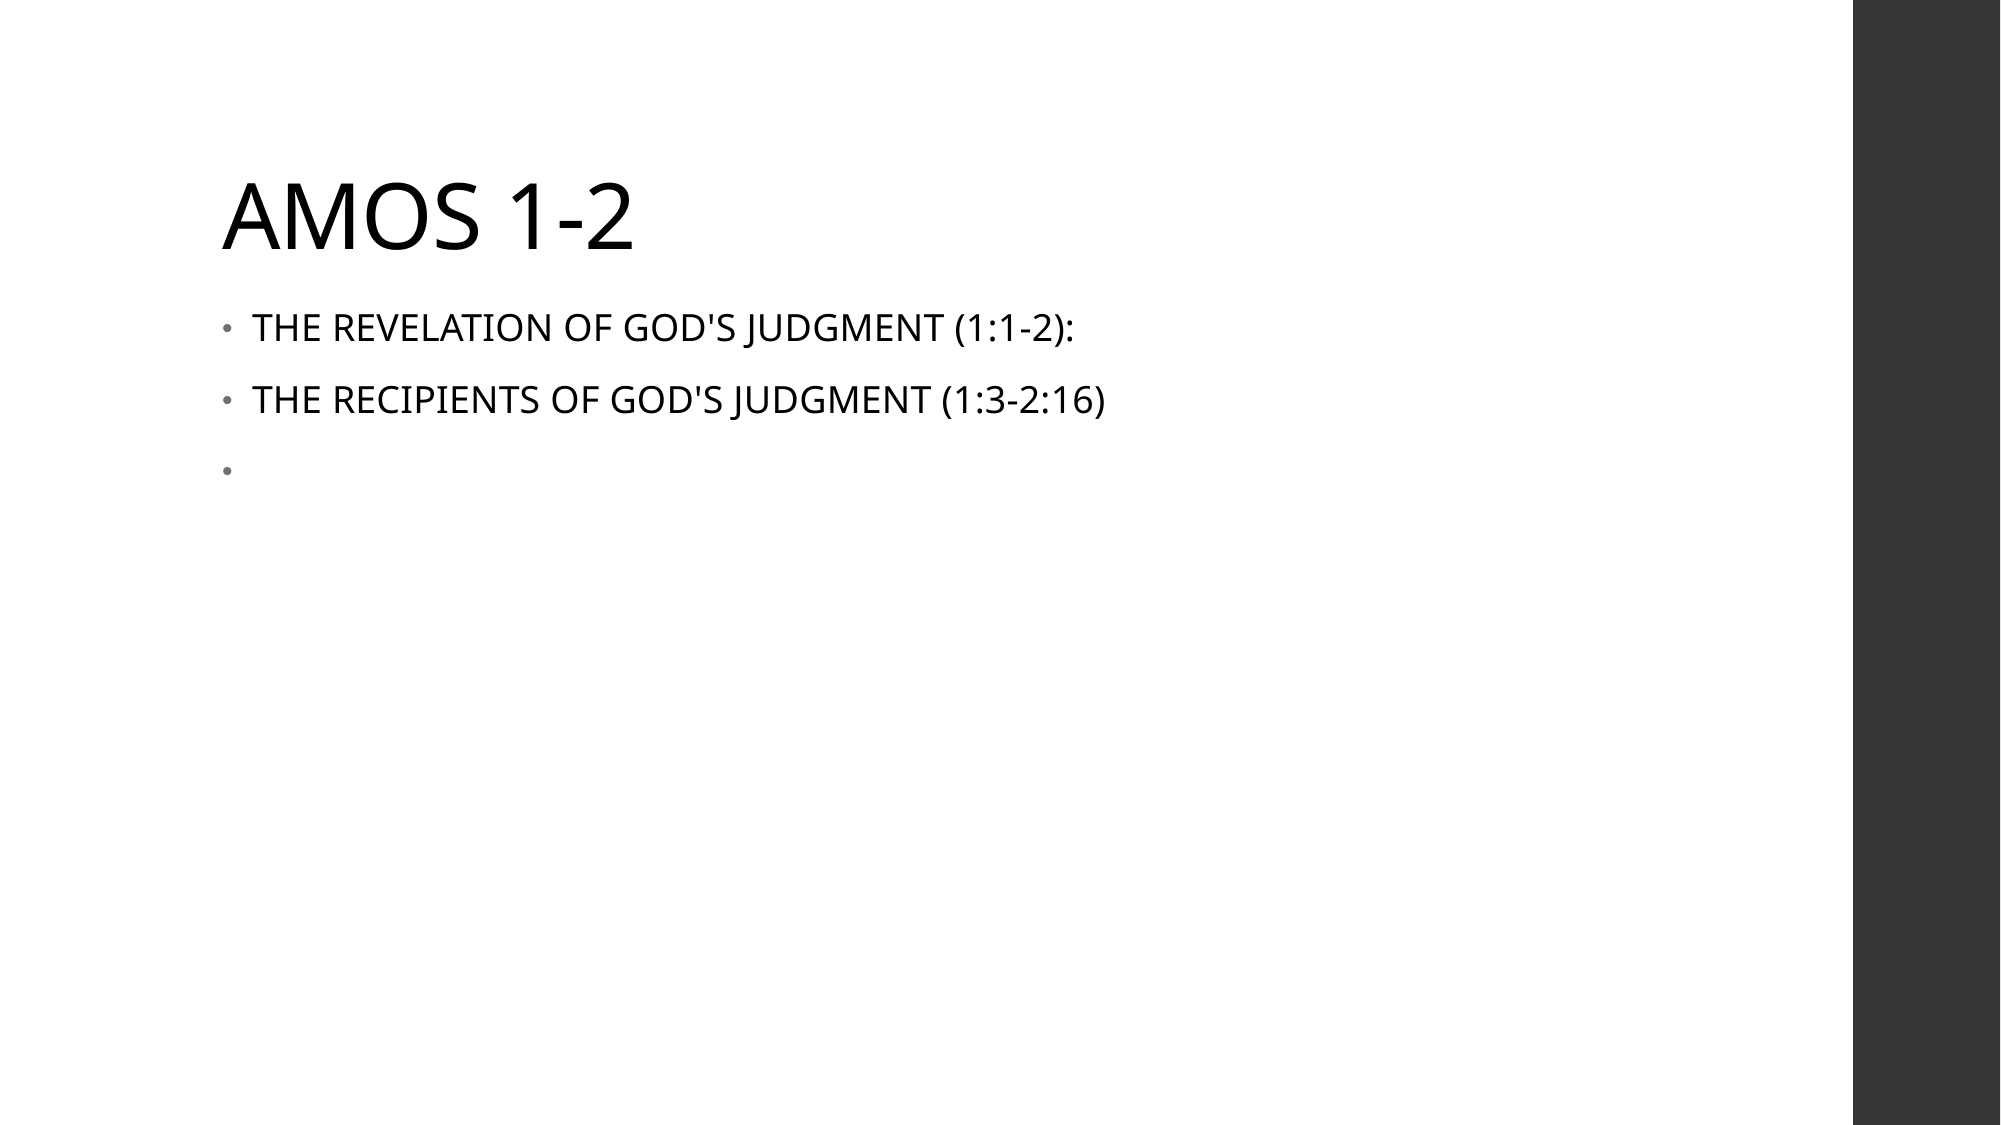

# AMOS 1-2
THE REVELATION OF GOD'S JUDGMENT (1:1-2):
THE RECIPIENTS OF GOD'S JUDGMENT (1:3-2:16)